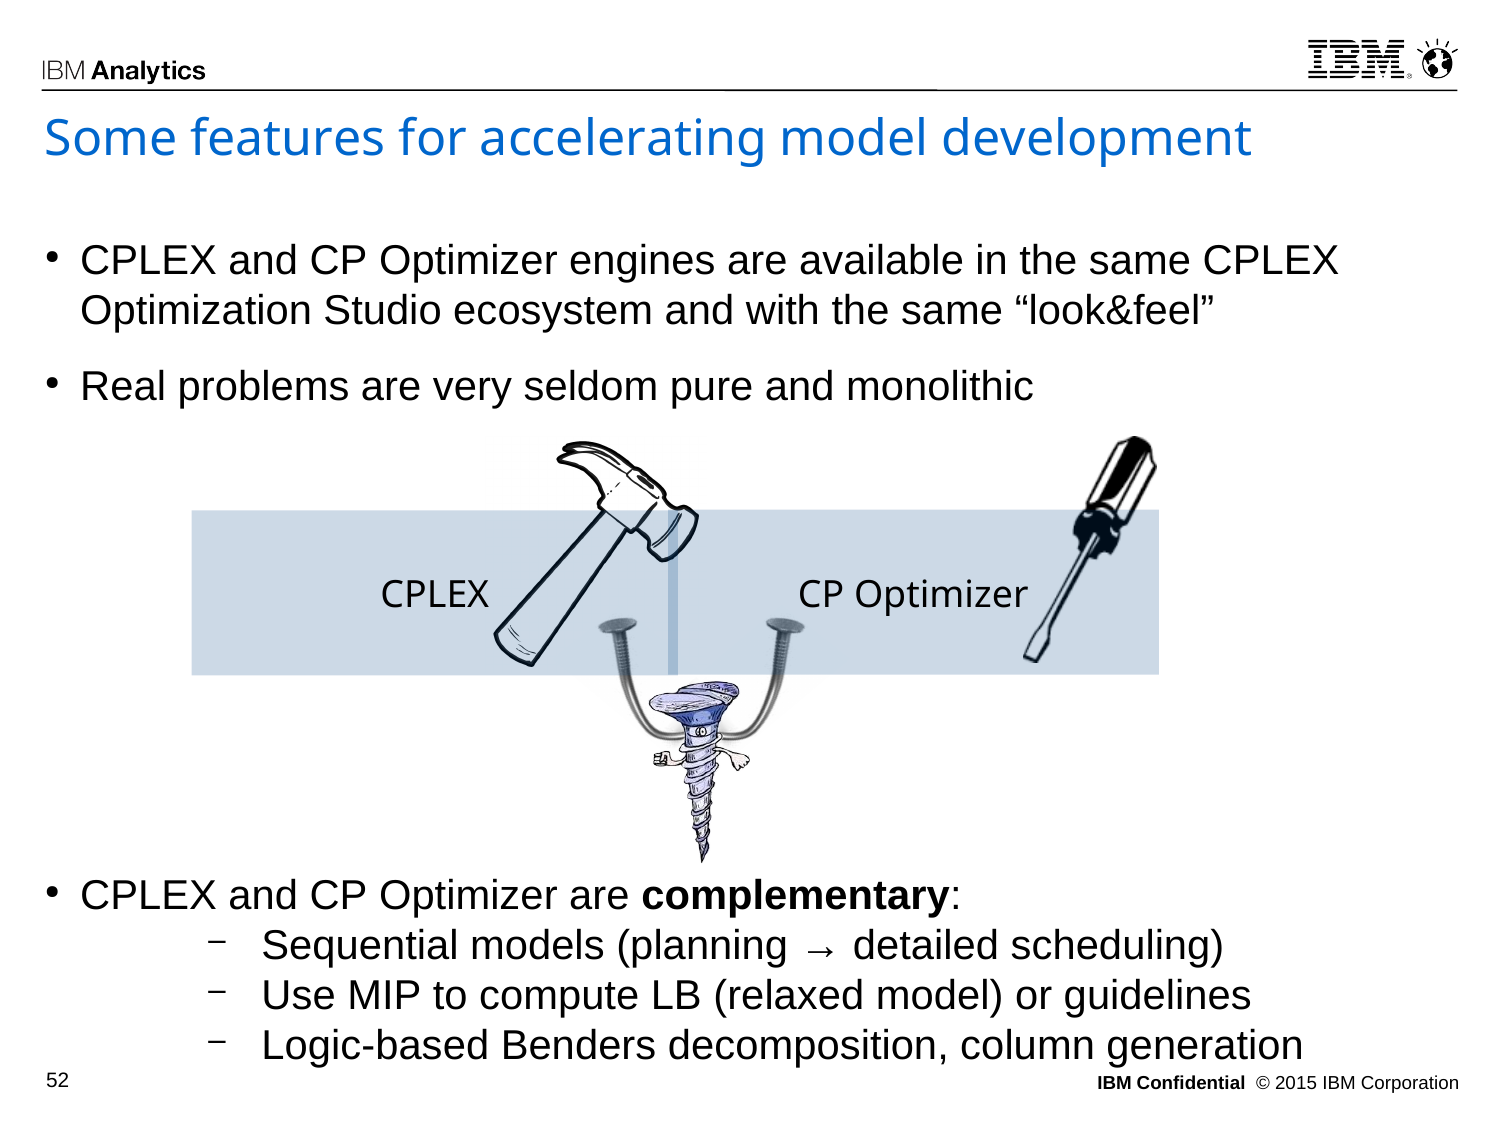

# Some features for accelerating model development
CPLEX and CP Optimizer engines are available in the same CPLEX Optimization Studio ecosystem and with the same “look&feel”
Real problems are very seldom pure and monolithic
CPLEX and CP Optimizer are complementary:
Sequential models (planning → detailed scheduling)
Use MIP to compute LB (relaxed model) or guidelines
Logic-based Benders decomposition, column generation
CP Optimizer
CPLEX